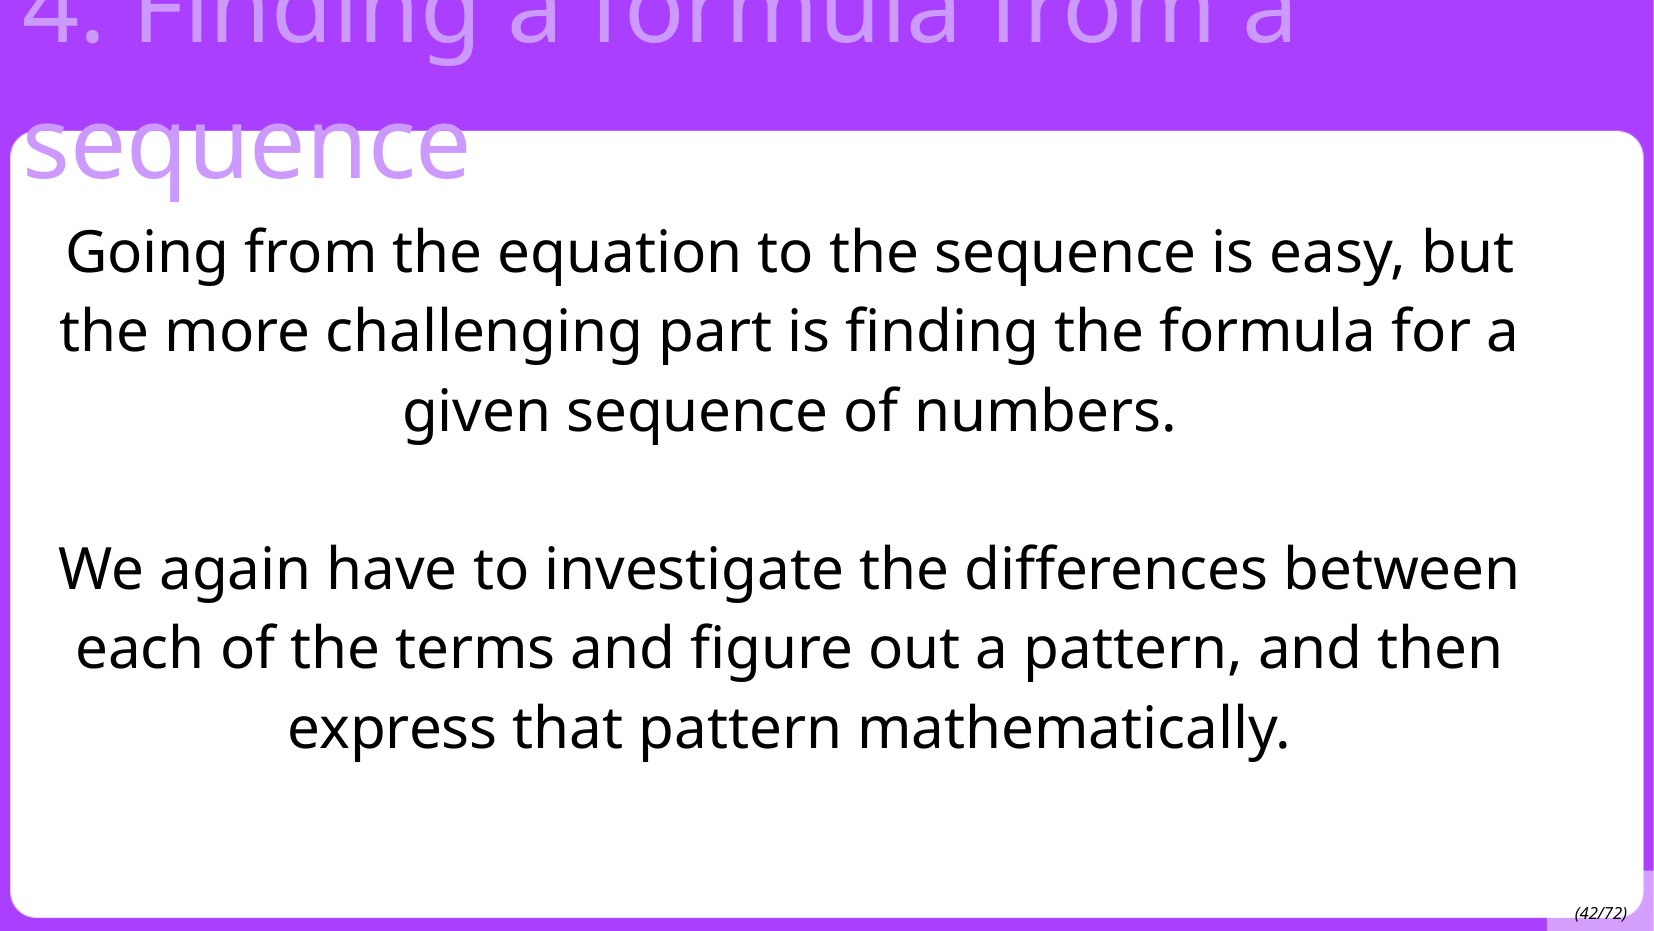

# 4. Finding a formula from a sequence
Going from the equation to the sequence is easy, but the more challenging part is finding the formula for a given sequence of numbers.
We again have to investigate the differences between each of the terms and figure out a pattern, and then express that pattern mathematically.